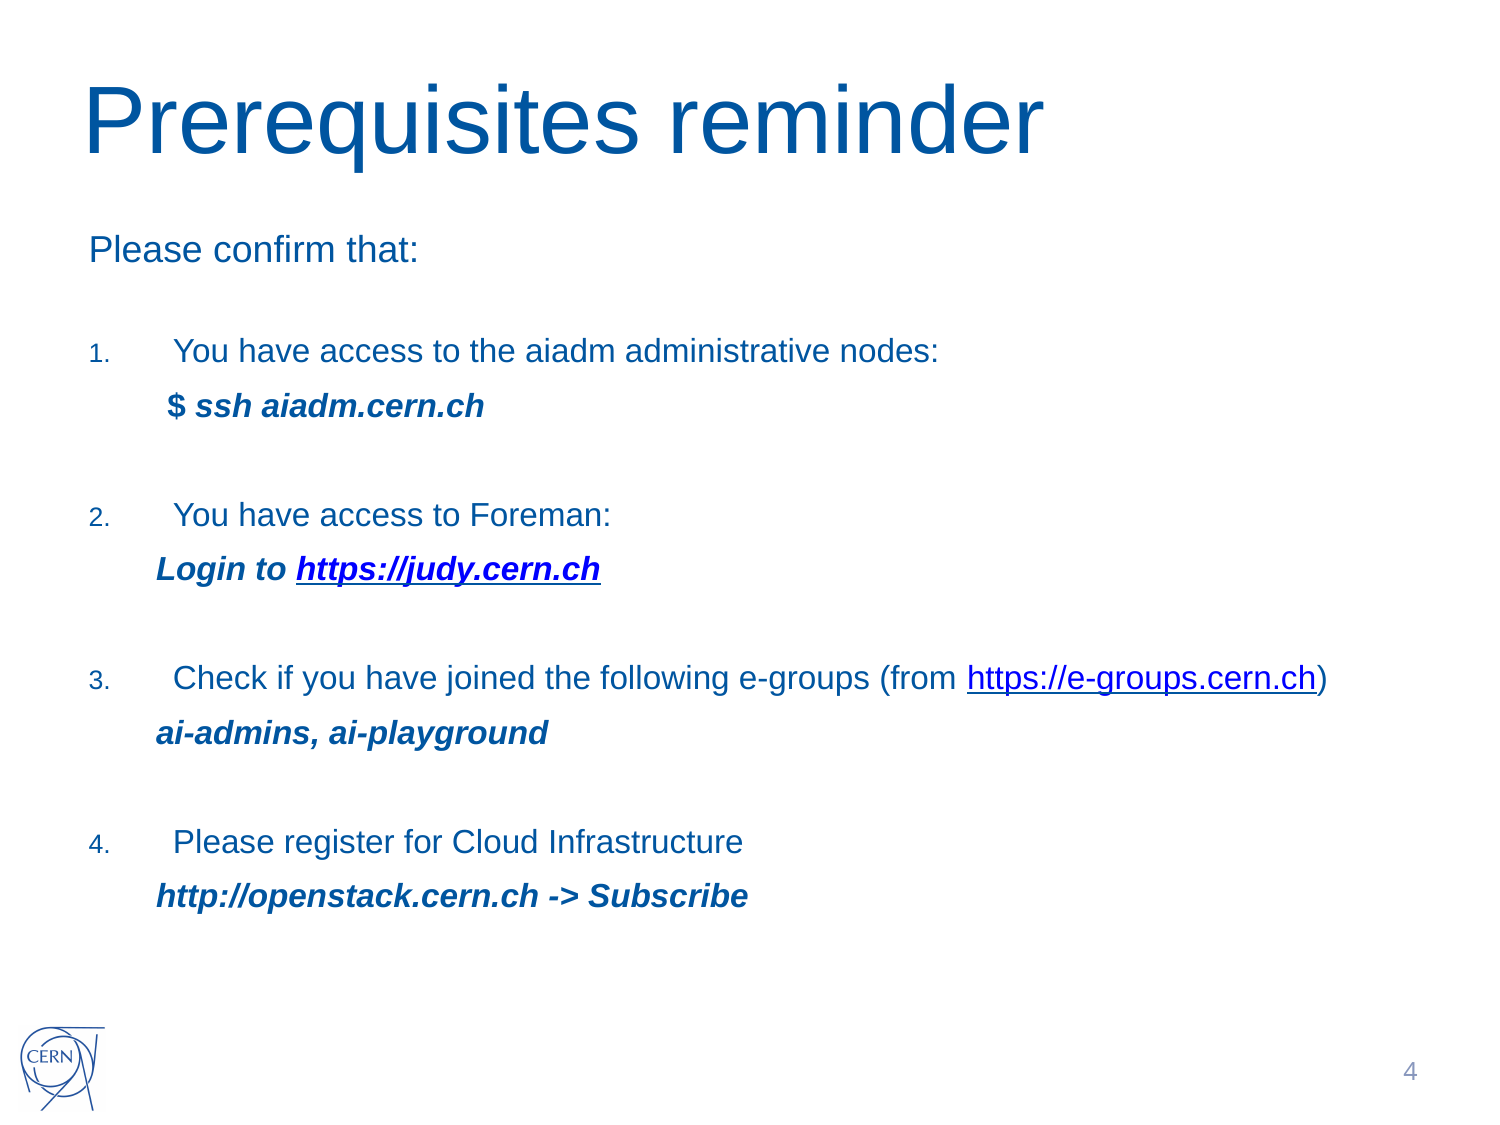

# Prerequisites reminder
Please confirm that:
You have access to the aiadm administrative nodes:
$ ssh aiadm.cern.ch
You have access to Foreman:
Login to https://judy.cern.ch
Check if you have joined the following e-groups (from https://e-groups.cern.ch)
ai-admins, ai-playground
Please register for Cloud Infrastructure
http://openstack.cern.ch -> Subscribe